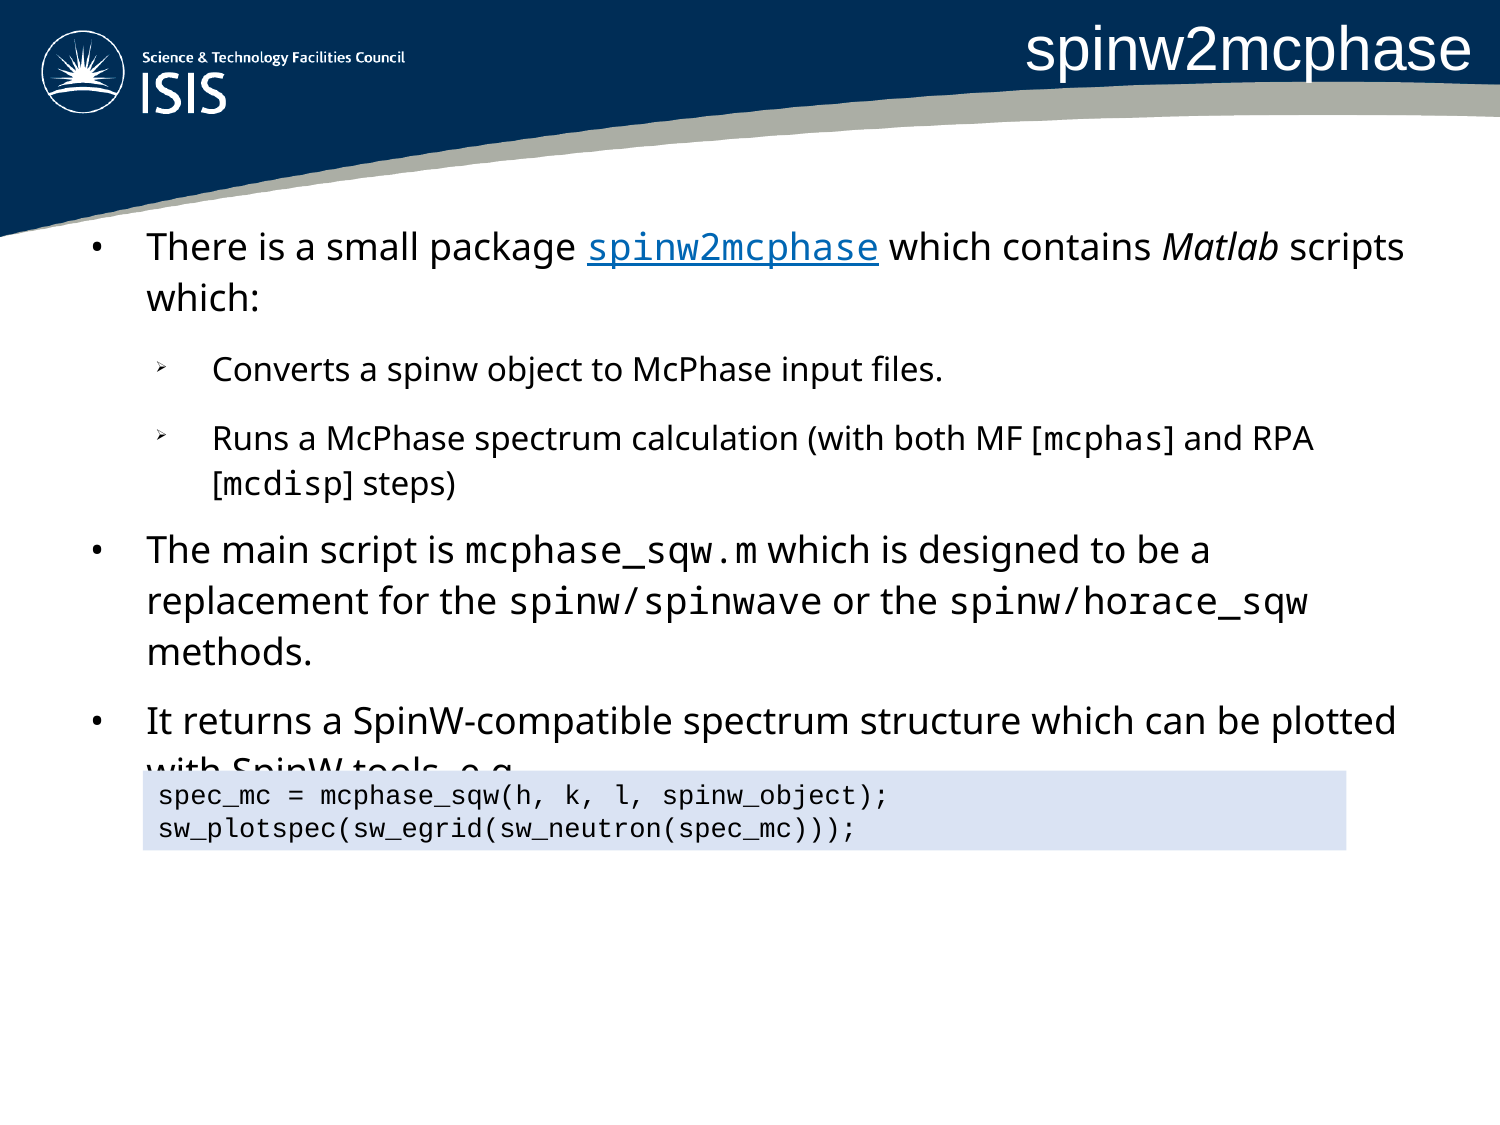

spinw2mcphase
# There is a small package spinw2mcphase which contains Matlab scripts which:
Converts a spinw object to McPhase input files.
Runs a McPhase spectrum calculation (with both MF [mcphas] and RPA [mcdisp] steps)
The main script is mcphase_sqw.m which is designed to be a replacement for the spinw/spinwave or the spinw/horace_sqw methods.
It returns a SpinW-compatible spectrum structure which can be plotted with SpinW tools, e.g.
spec_mc = mcphase_sqw(h, k, l, spinw_object);
sw_plotspec(sw_egrid(sw_neutron(spec_mc)));